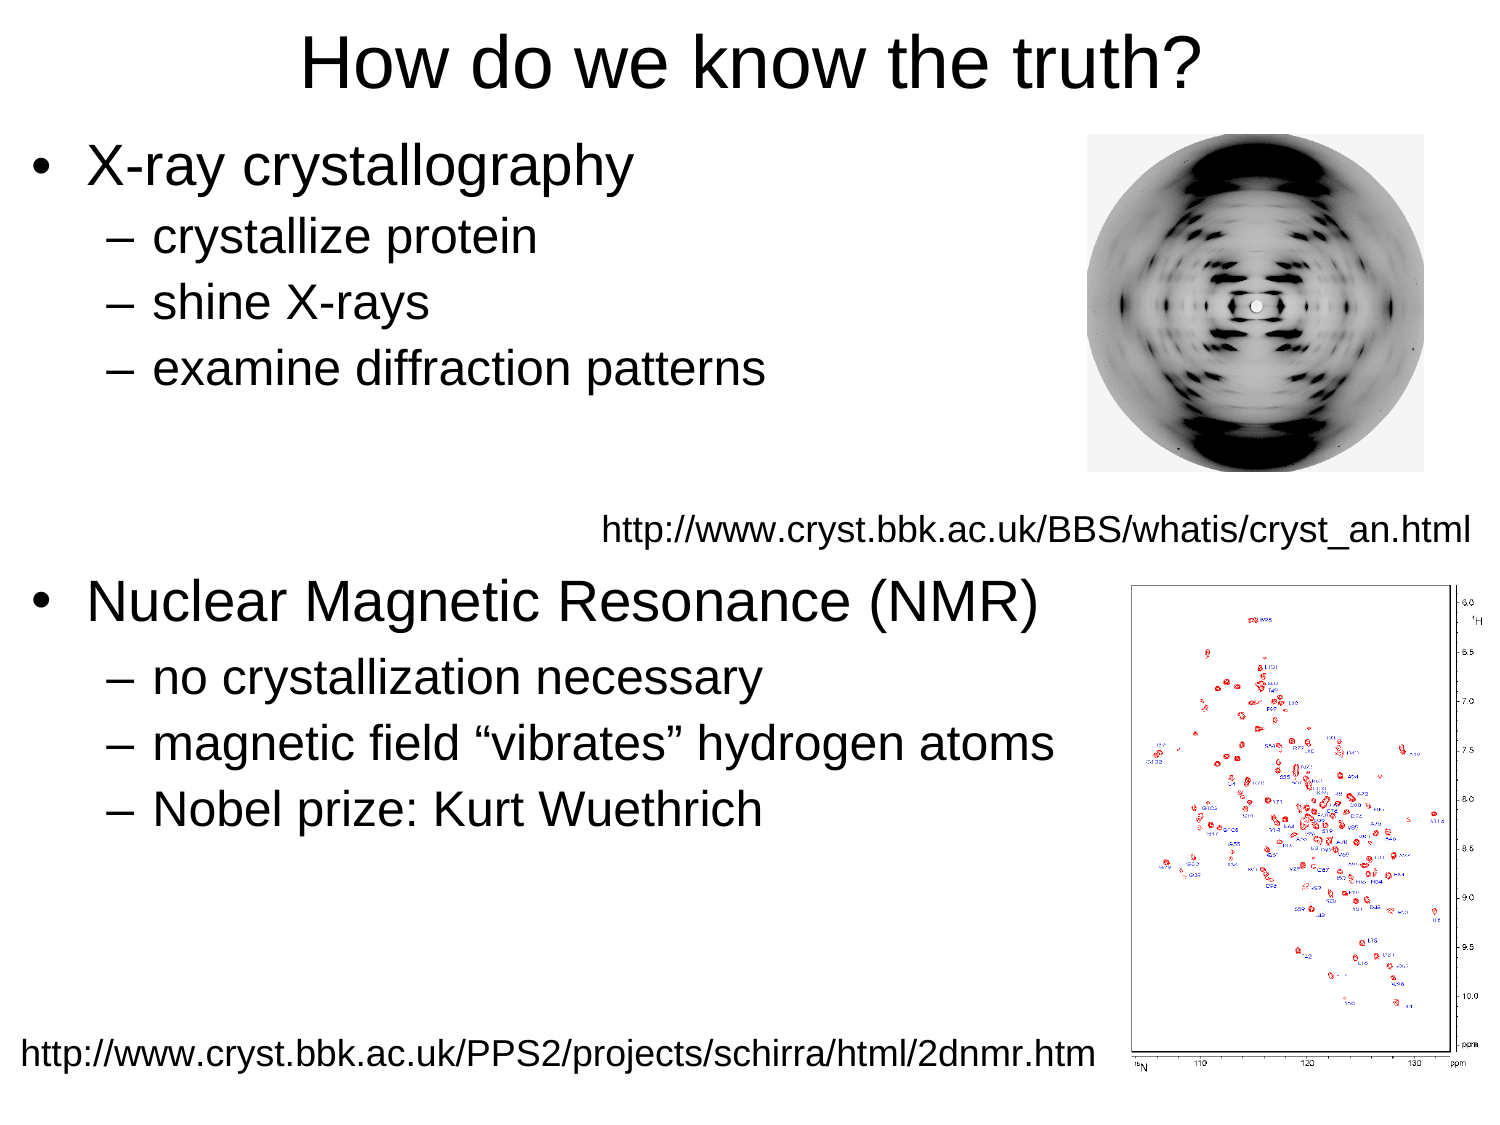

# How do we know the truth?
X-ray crystallography
crystallize protein
shine X-rays
examine diffraction patterns
Nuclear Magnetic Resonance (NMR)‏
no crystallization necessary
magnetic field “vibrates” hydrogen atoms
Nobel prize: Kurt Wuethrich
http://www.cryst.bbk.ac.uk/BBS/whatis/cryst_an.html
http://www.cryst.bbk.ac.uk/PPS2/projects/schirra/html/2dnmr.htm